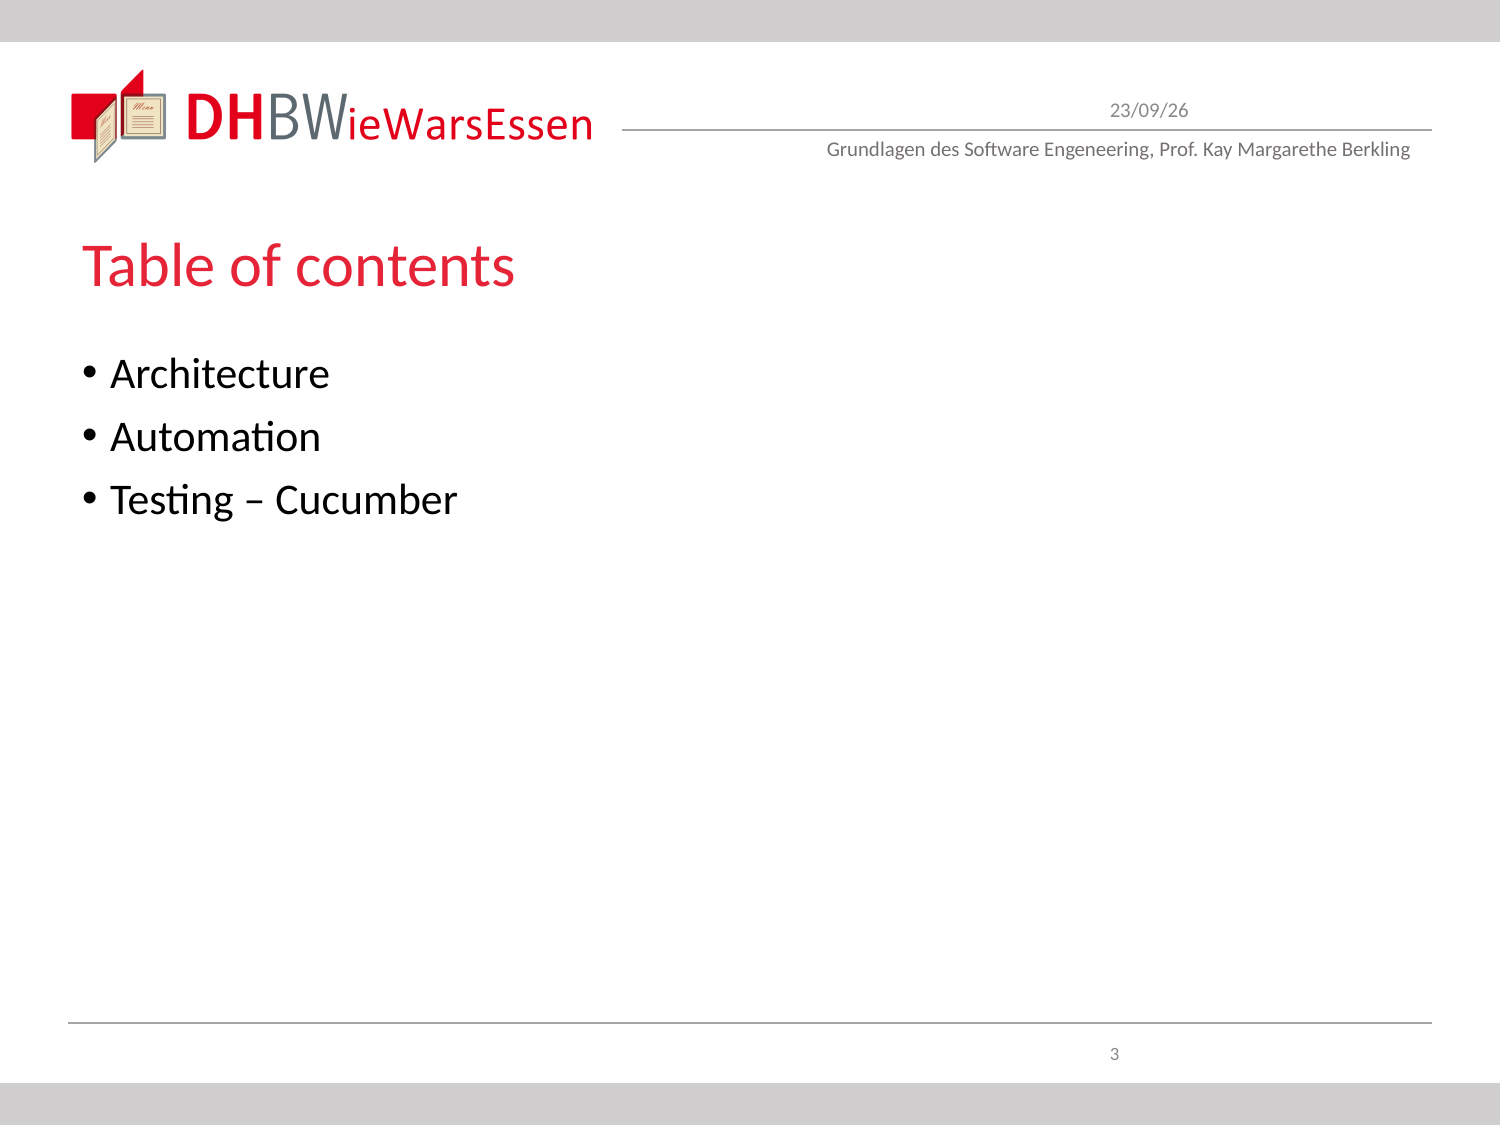

Table of contents
# Architecture
Automation
Testing – Cucumber